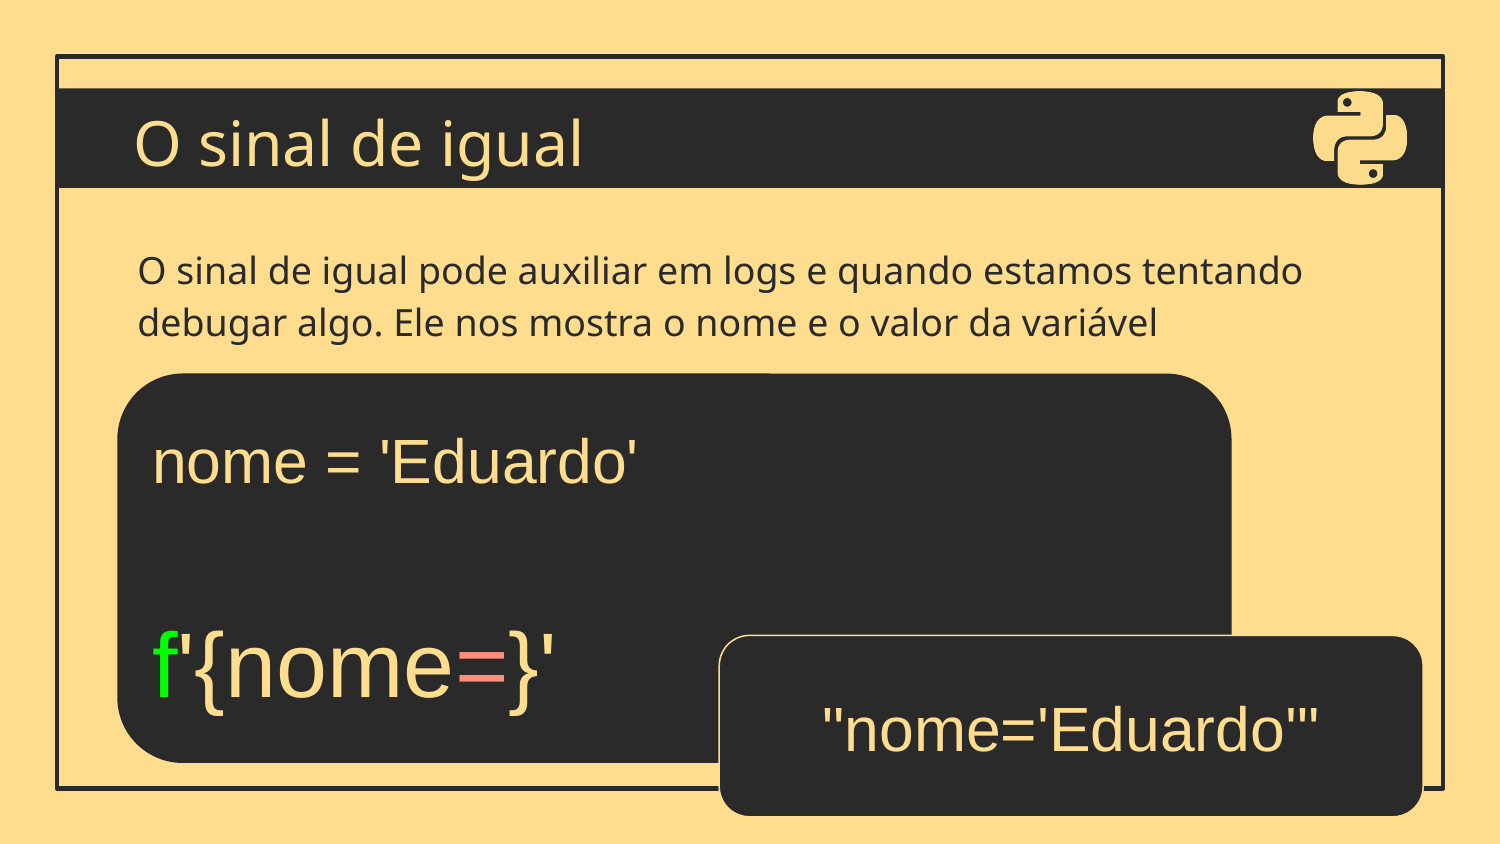

# O sinal de igual
O sinal de igual pode auxiliar em logs e quando estamos tentando debugar algo. Ele nos mostra o nome e o valor da variável
nome = 'Eduardo'
f'{nome=}'
"nome='Eduardo'"